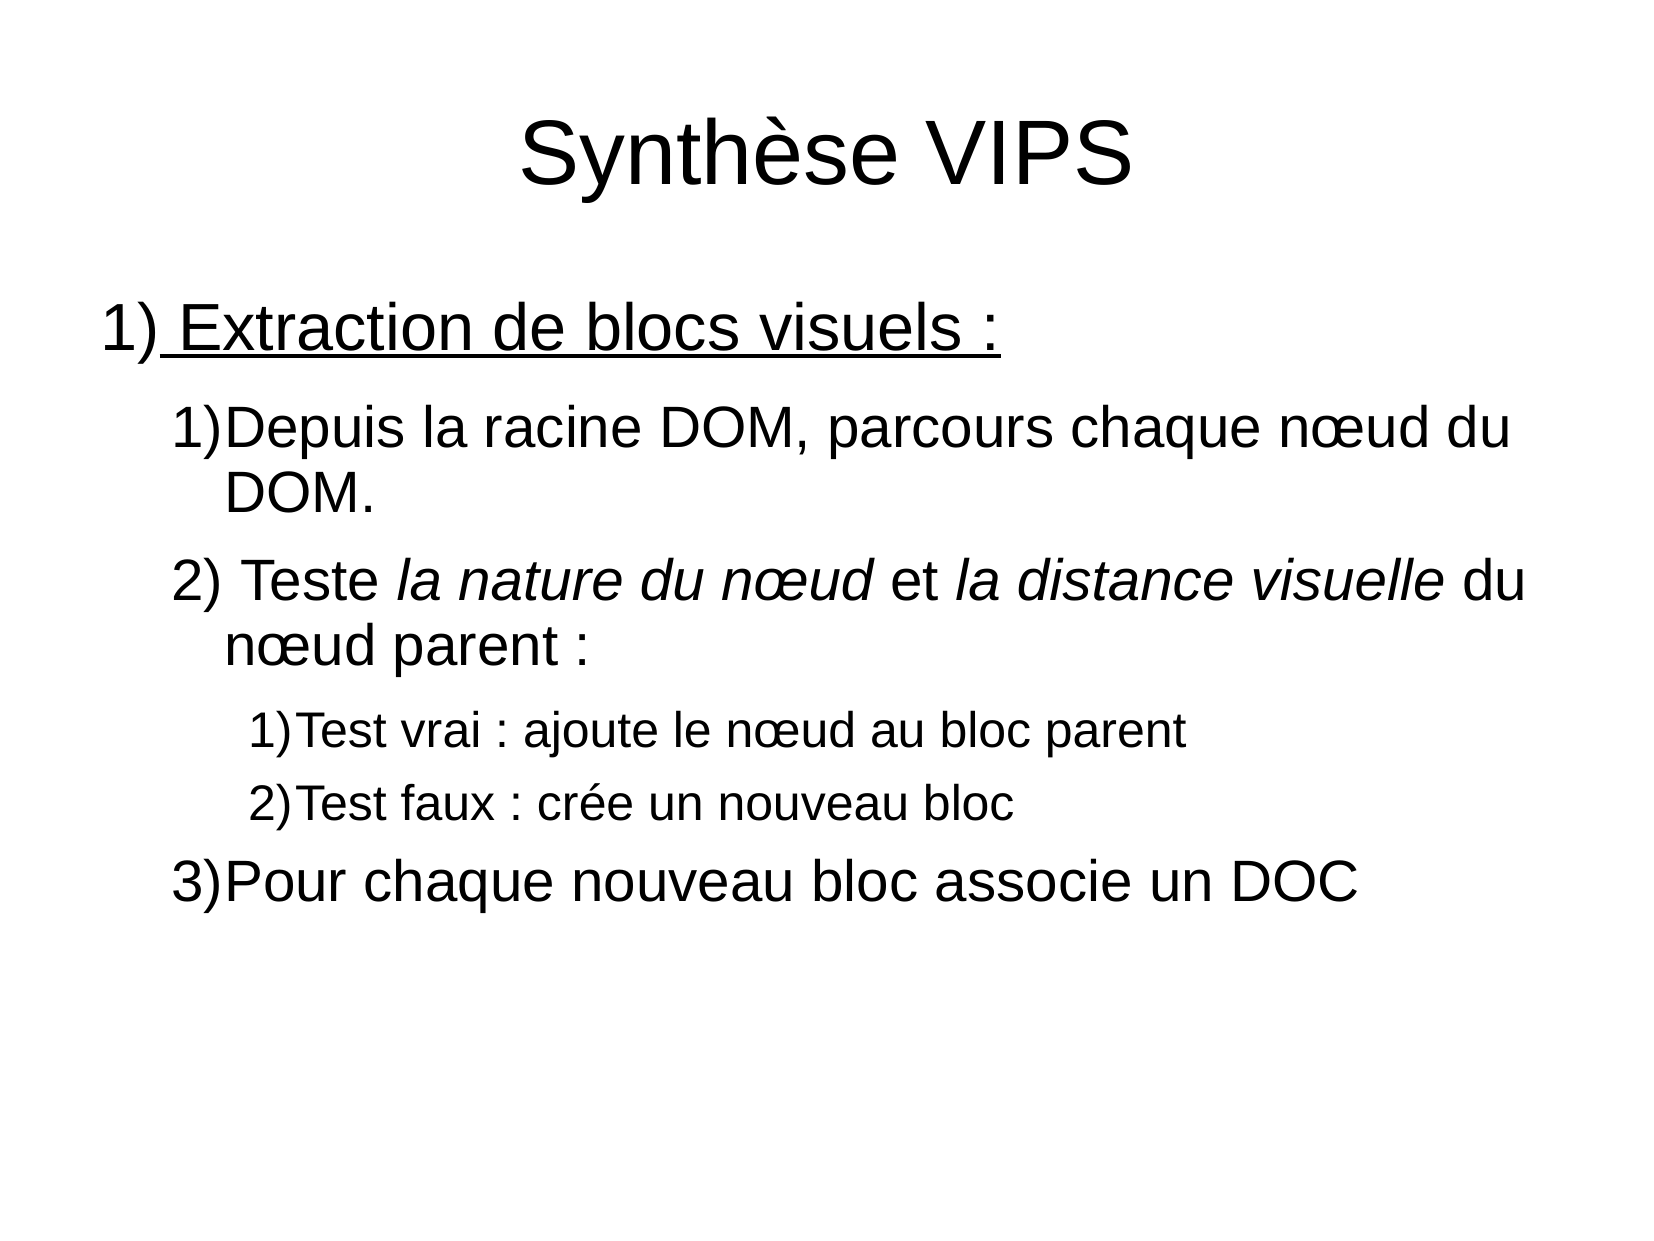

# Synthèse VIPS
 Extraction de blocs visuels :
Depuis la racine DOM, parcours chaque nœud du DOM.
 Teste la nature du nœud et la distance visuelle du nœud parent :
Test vrai : ajoute le nœud au bloc parent
Test faux : crée un nouveau bloc
Pour chaque nouveau bloc associe un DOC